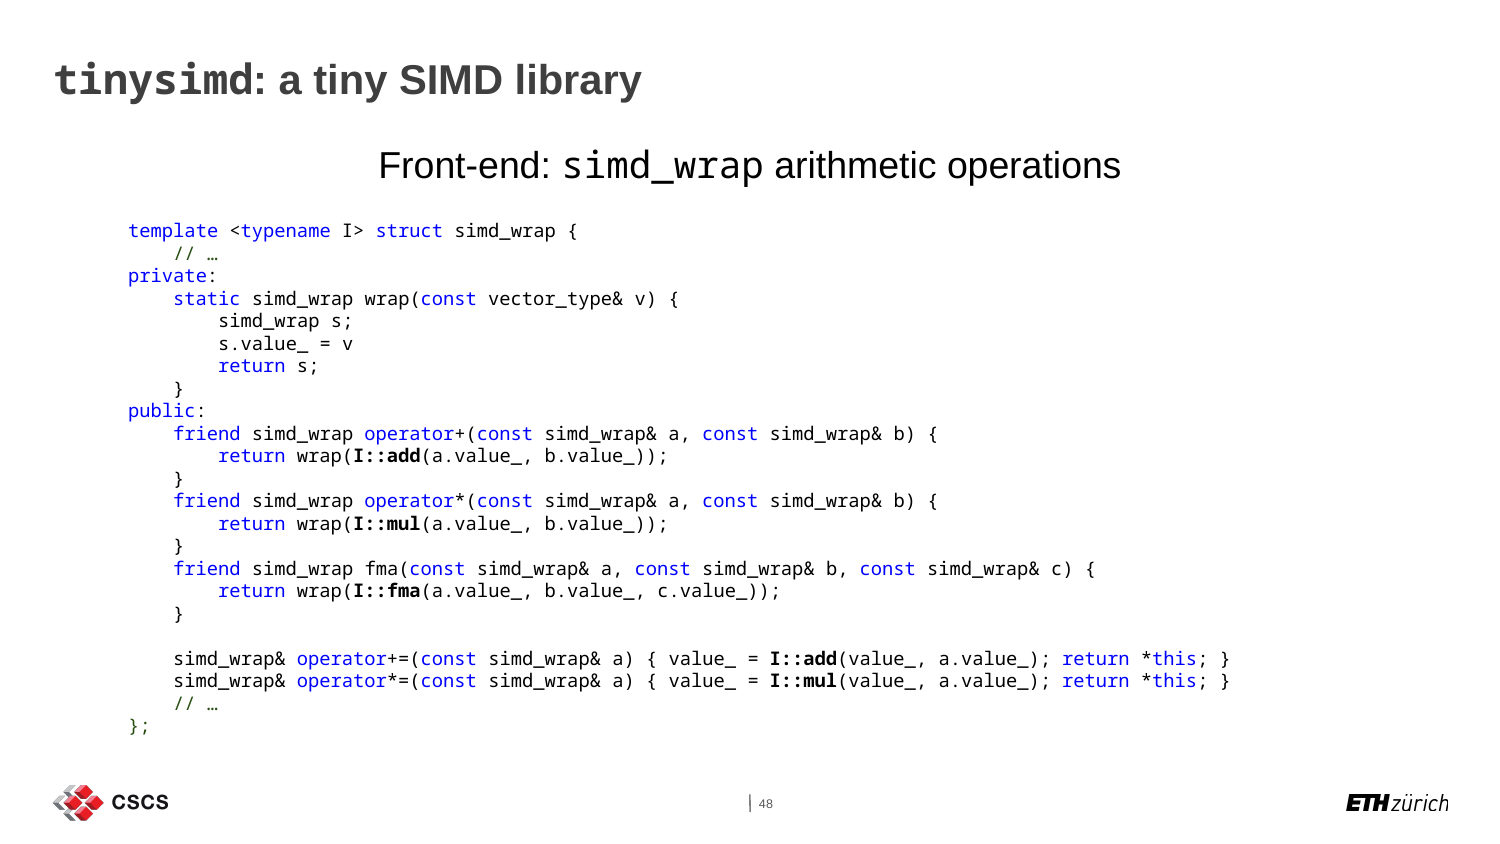

tinysimd: a tiny SIMD library
# Front-end: simd_wrap arithmetic operations
template <typename I> struct simd_wrap {
 // …
private:
 static simd_wrap wrap(const vector_type& v) {
 simd_wrap s;
 s.value_ = v
 return s;
 }
public:
 friend simd_wrap operator+(const simd_wrap& a, const simd_wrap& b) {
 return wrap(I::add(a.value_, b.value_));
 }
 friend simd_wrap operator*(const simd_wrap& a, const simd_wrap& b) {
 return wrap(I::mul(a.value_, b.value_));
 }
 friend simd_wrap fma(const simd_wrap& a, const simd_wrap& b, const simd_wrap& c) {
 return wrap(I::fma(a.value_, b.value_, c.value_));
 }
 simd_wrap& operator+=(const simd_wrap& a) { value_ = I::add(value_, a.value_); return *this; }
 simd_wrap& operator*=(const simd_wrap& a) { value_ = I::mul(value_, a.value_); return *this; }
 // …
};